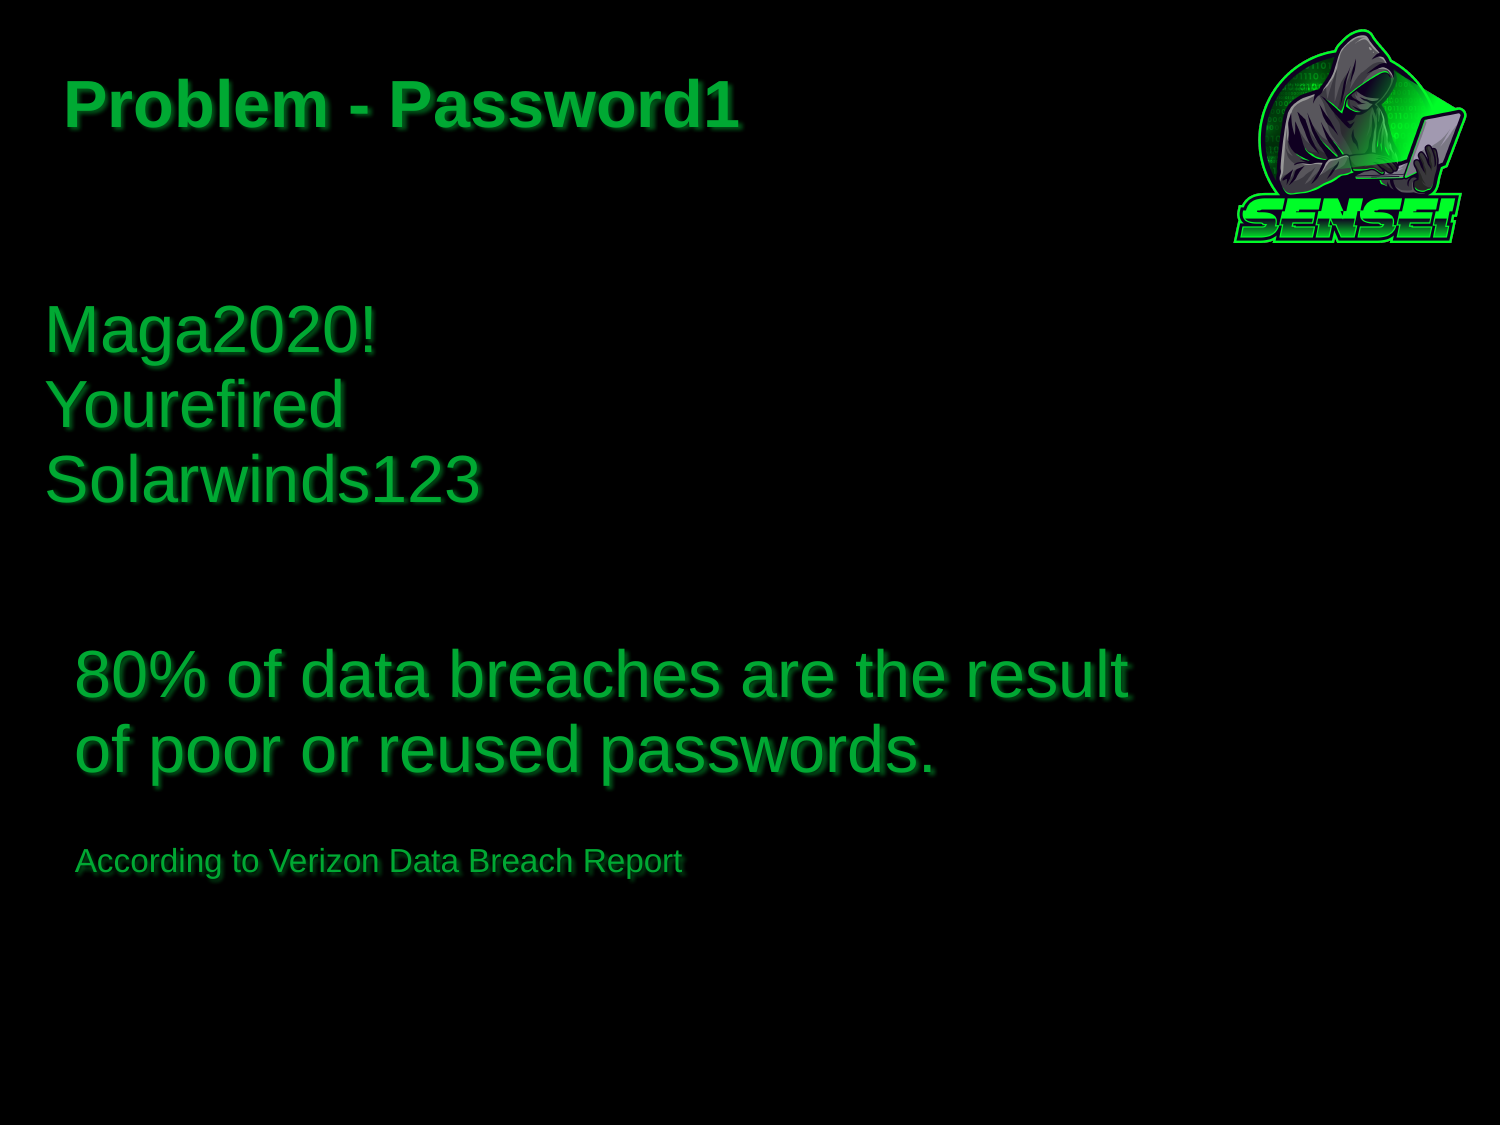

Problem - Password1
Maga2020!
Yourefired
Solarwinds123
80% of data breaches are the result of poor or reused passwords.
According to Verizon Data Breach Report